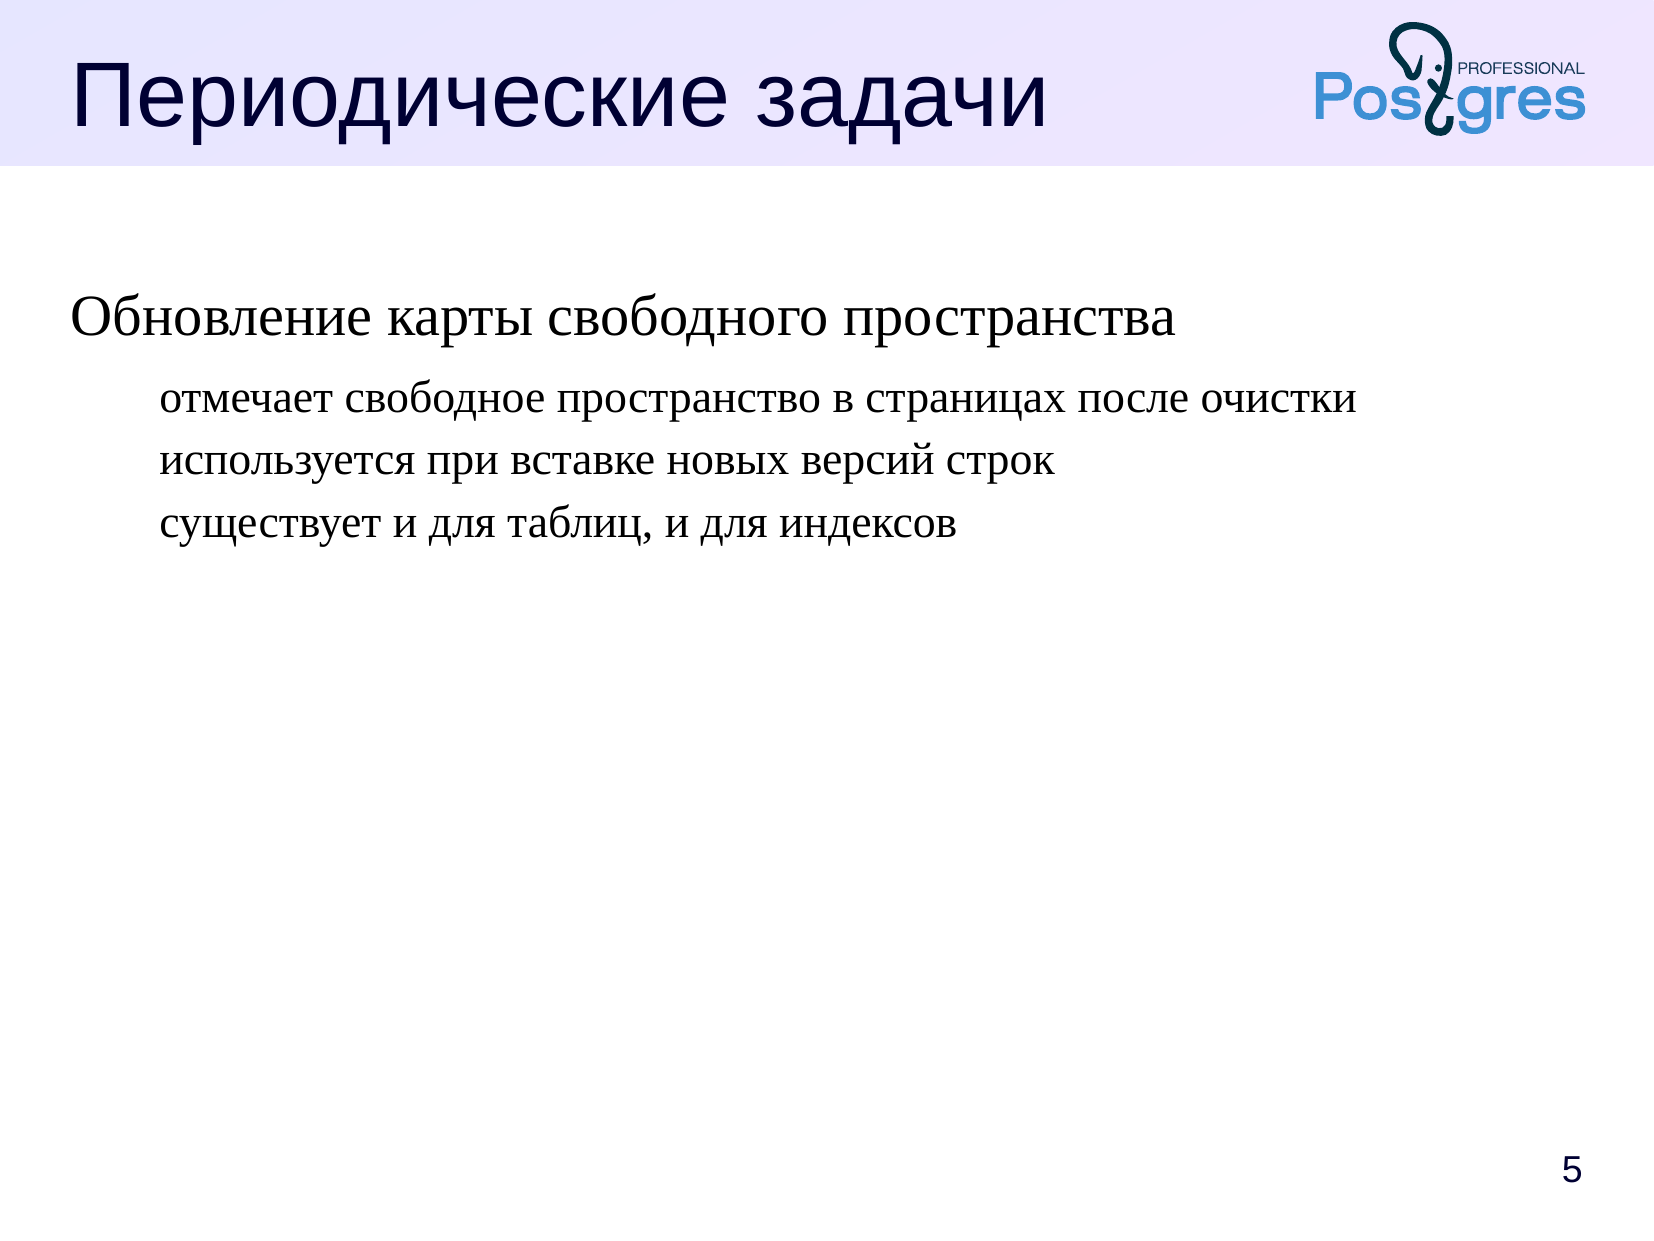

# Периодические задачи
Обновление карты свободного пространства
отмечает свободное пространство в страницах после очистки
используется при вставке новых версий строк
существует и для таблиц, и для индексов